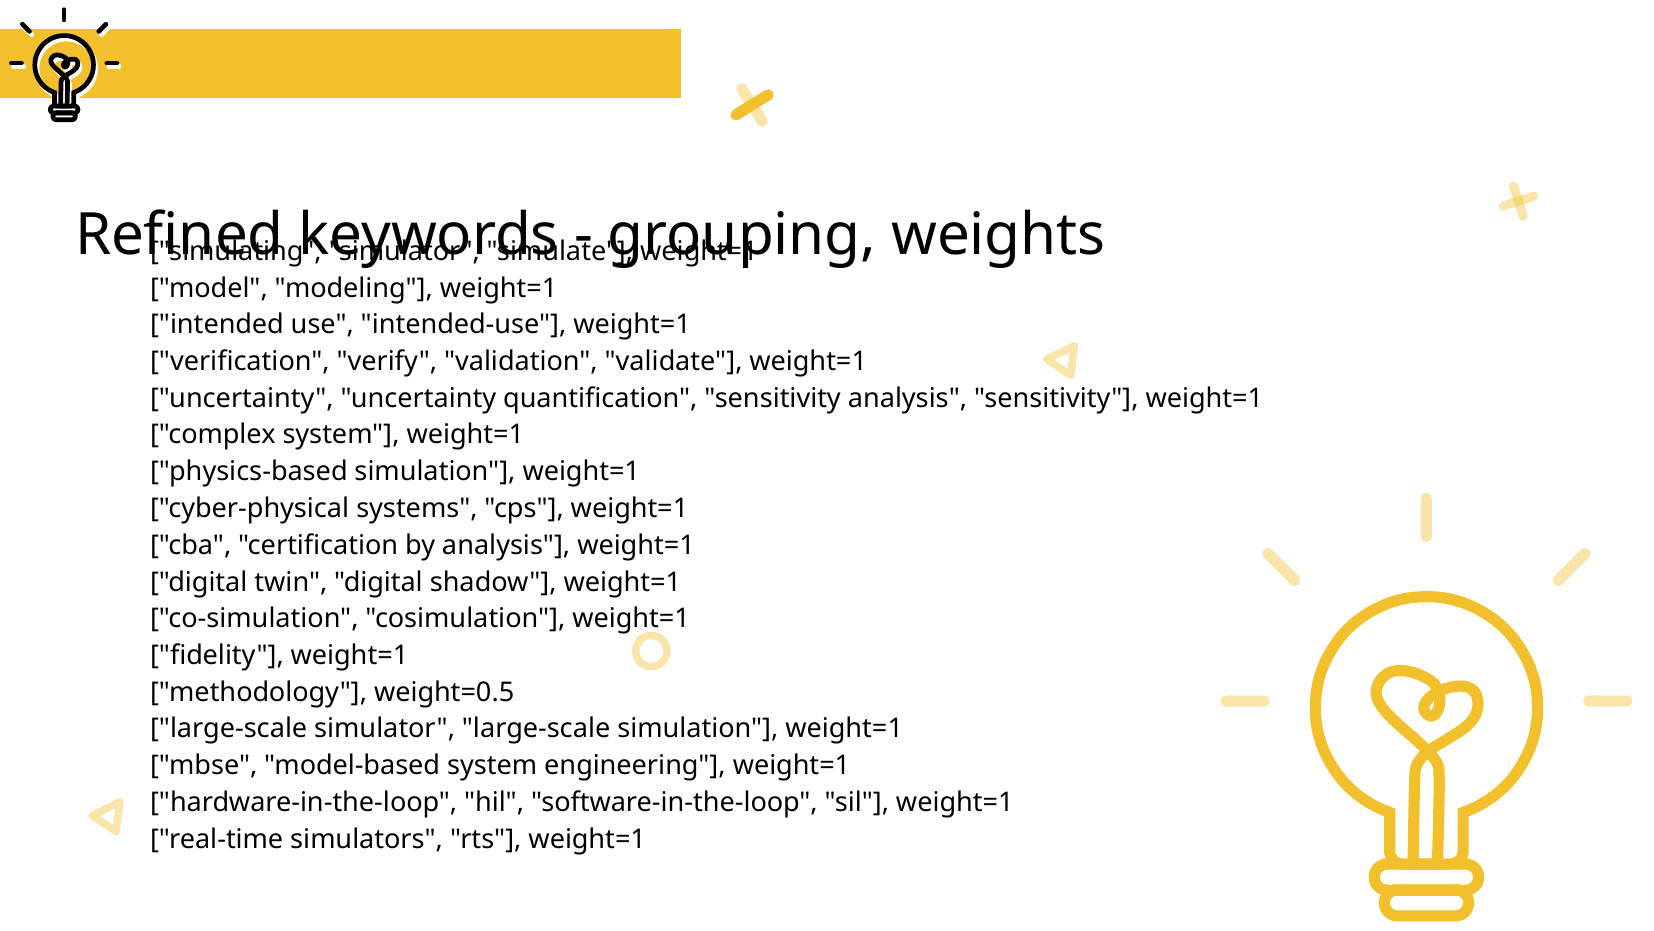

# Refined keywords - grouping, weights
["simulating", "simulator", "simulate"], weight=1
["model", "modeling"], weight=1
["intended use", "intended-use"], weight=1
["verification", "verify", "validation", "validate"], weight=1
["uncertainty", "uncertainty quantification", "sensitivity analysis", "sensitivity"], weight=1
["complex system"], weight=1
["physics-based simulation"], weight=1
["cyber-physical systems", "cps"], weight=1
["cba", "certification by analysis"], weight=1
["digital twin", "digital shadow"], weight=1
["co-simulation", "cosimulation"], weight=1
["fidelity"], weight=1
["methodology"], weight=0.5
["large-scale simulator", "large-scale simulation"], weight=1
["mbse", "model-based system engineering"], weight=1
["hardware-in-the-loop", "hil", "software-in-the-loop", "sil"], weight=1
["real-time simulators", "rts"], weight=1